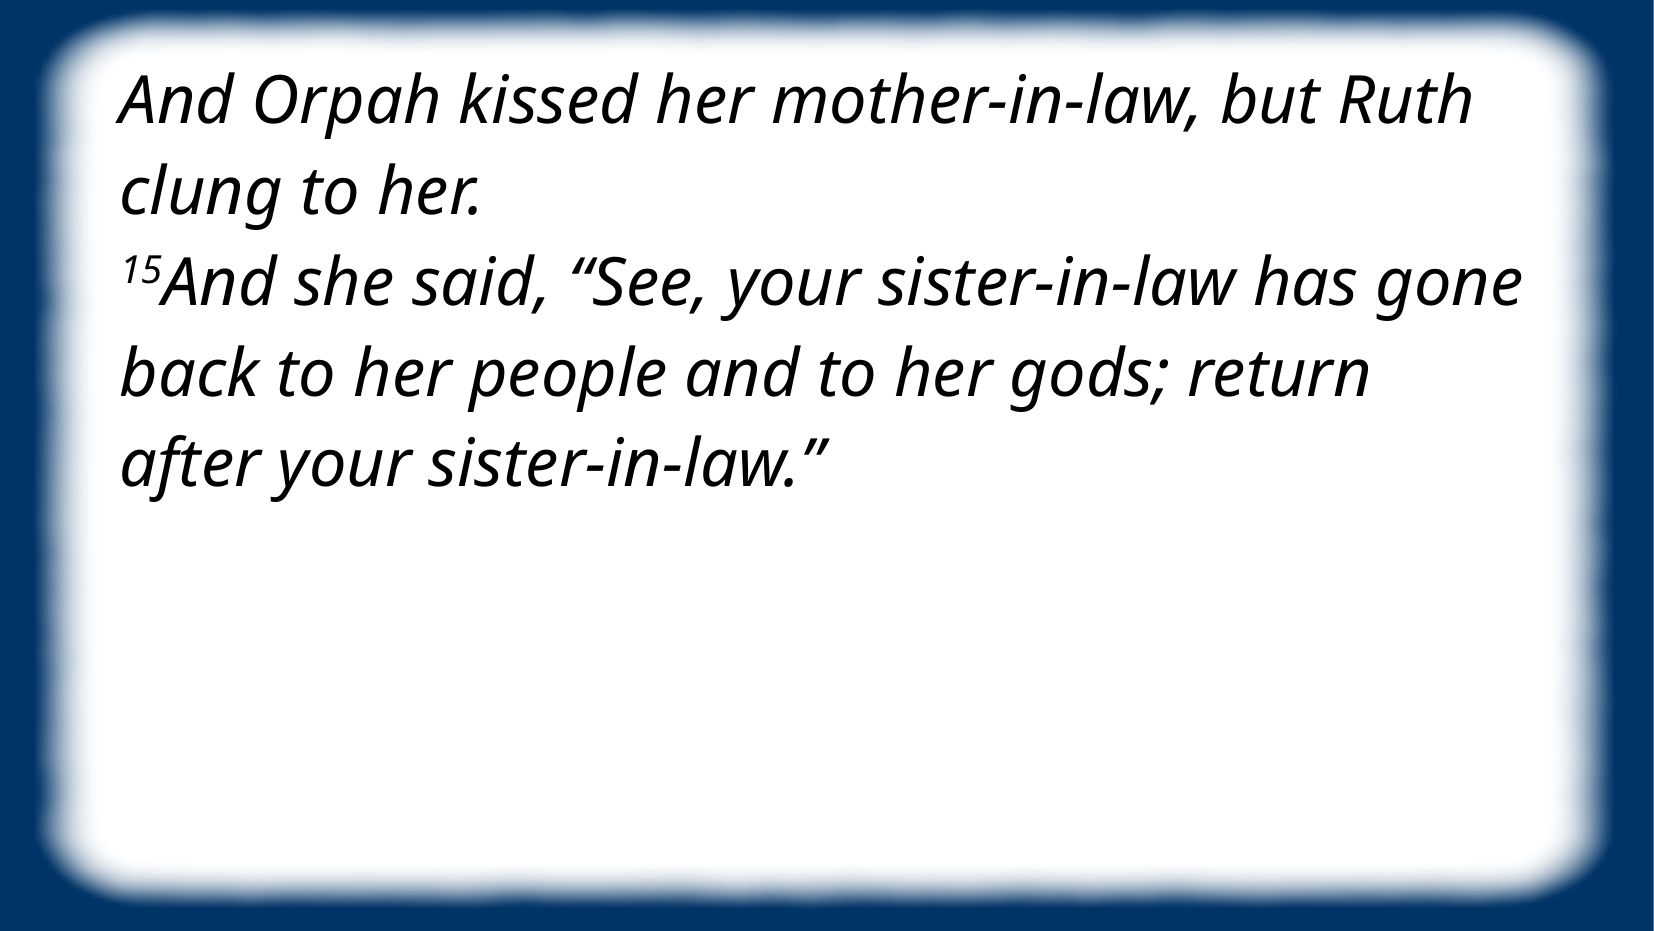

And Orpah kissed her mother-in-law, but Ruth clung to her.
15And she said, “See, your sister-in-law has gone back to her people and to her gods; return after your sister-in-law.”